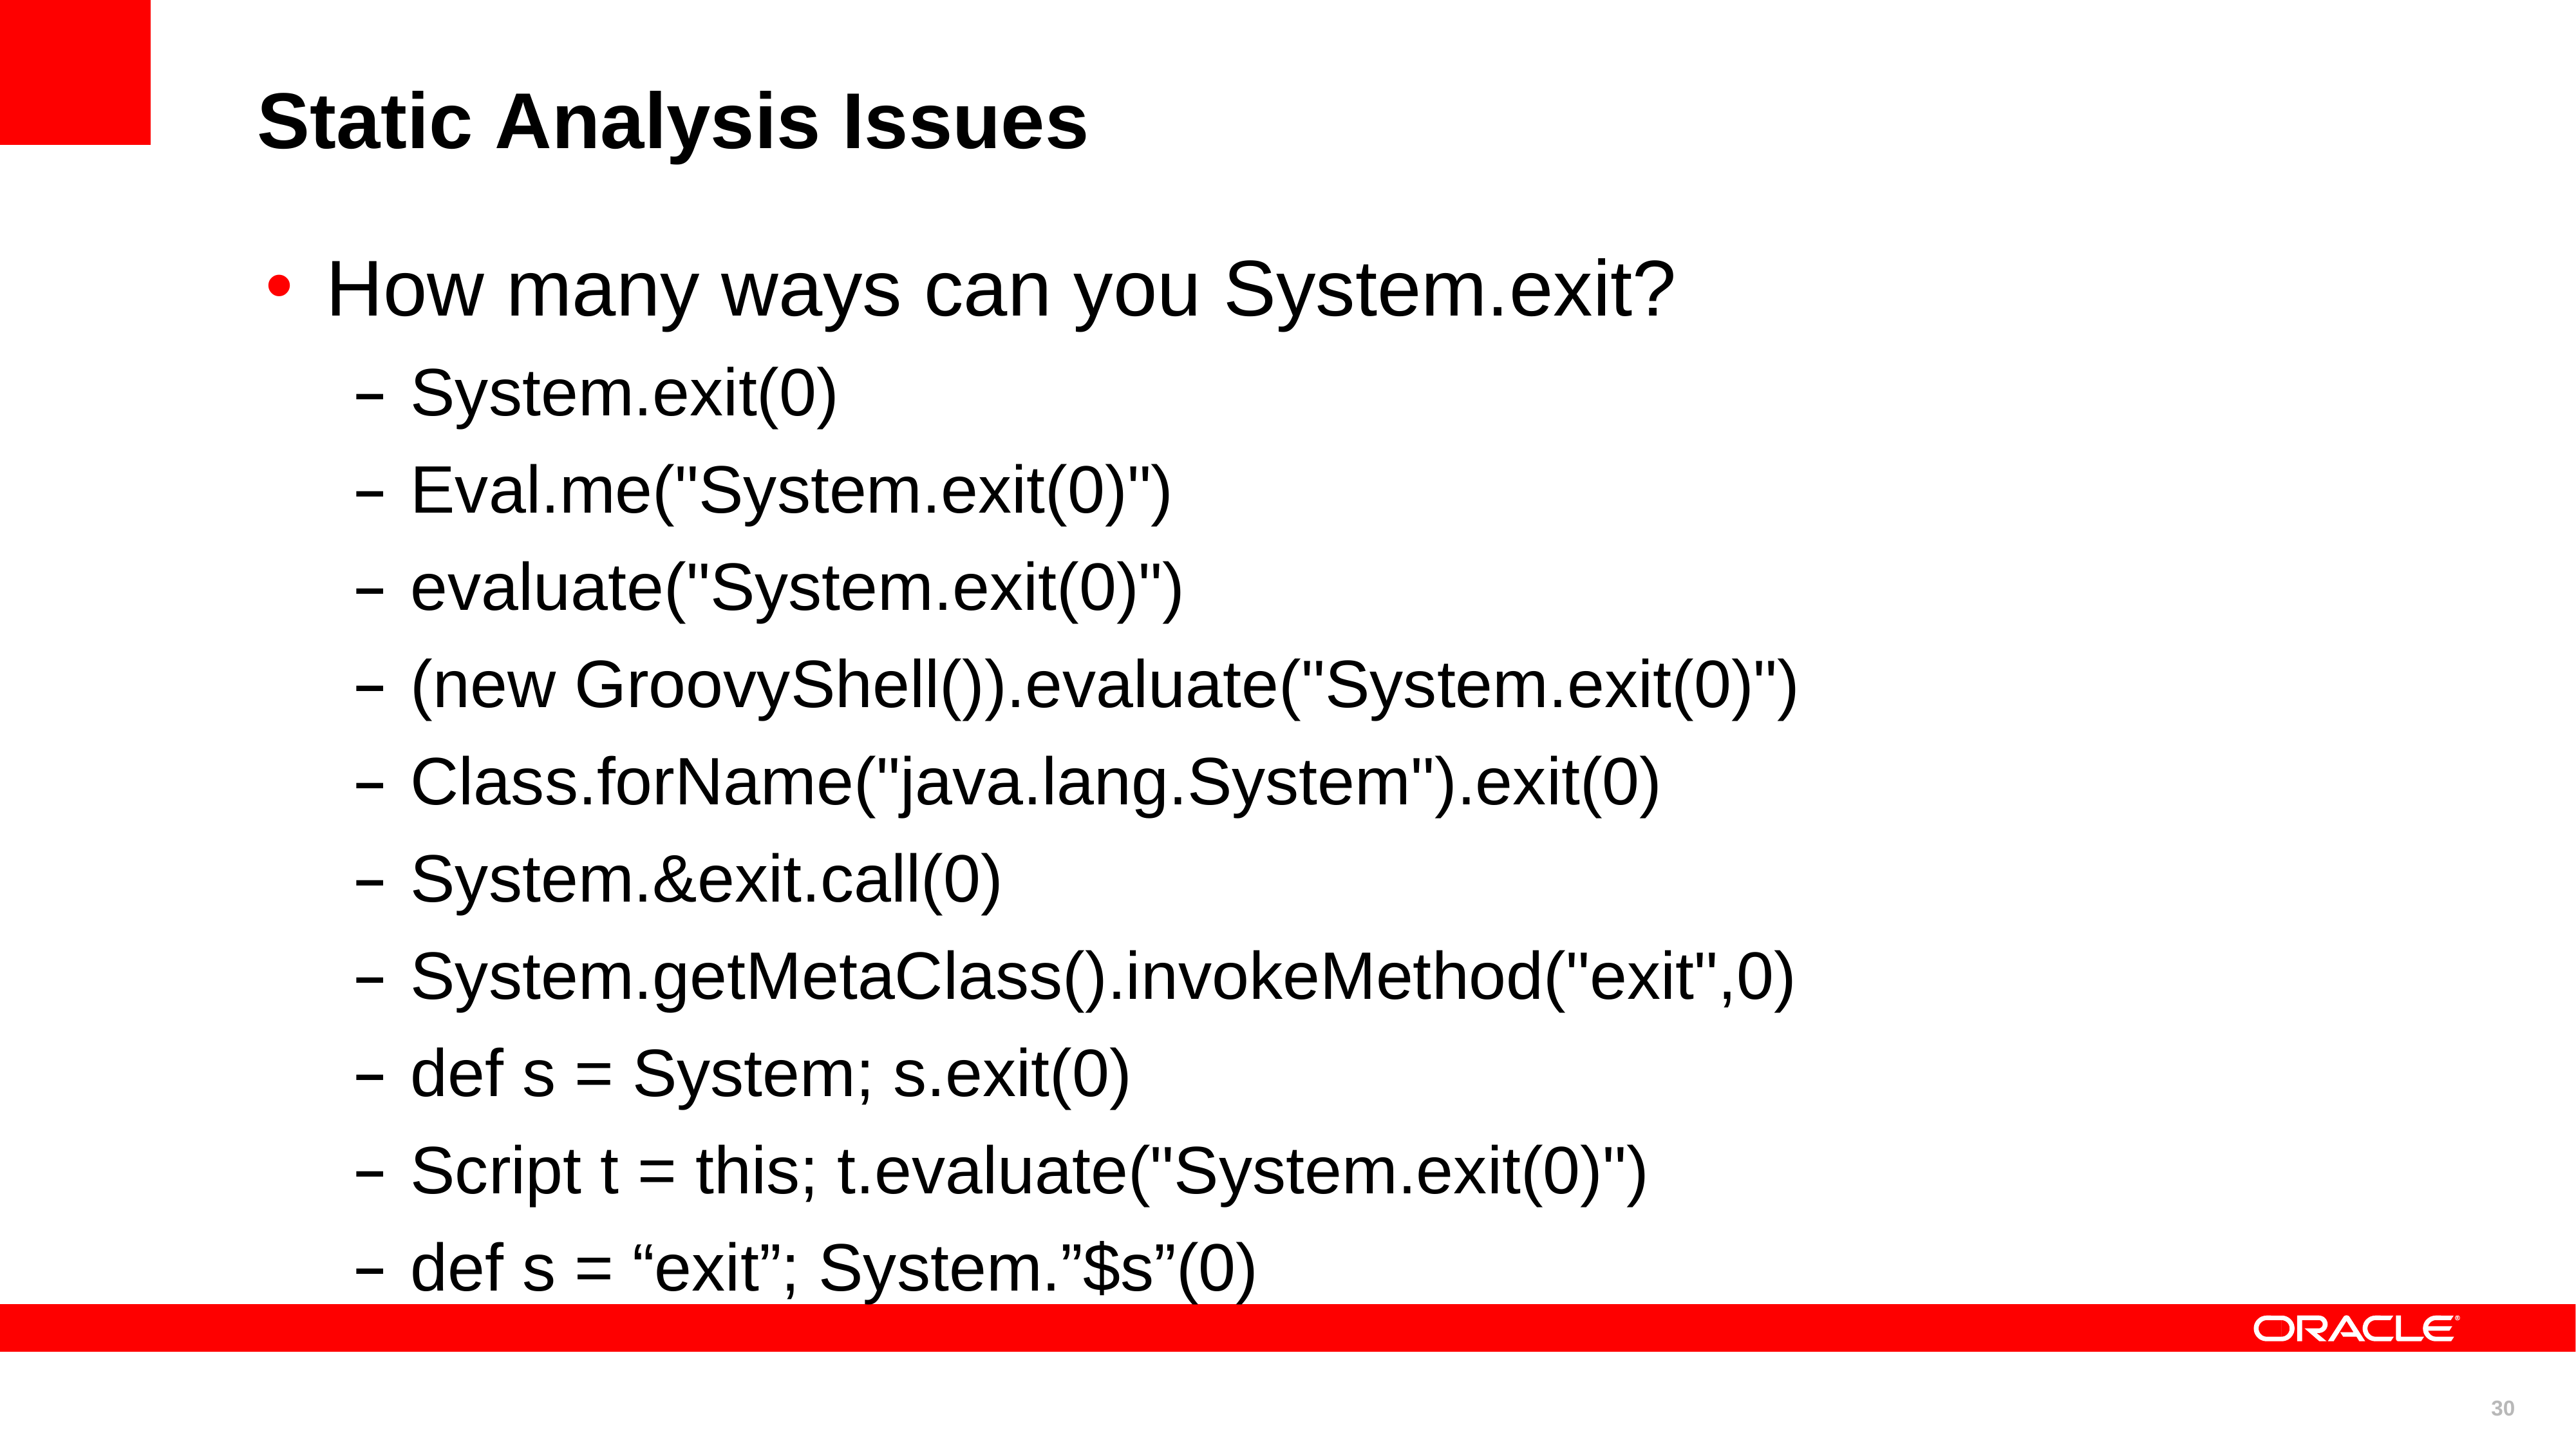

# Static Analysis Issues
How many ways can you System.exit?
System.exit(0)
Eval.me("System.exit(0)")
evaluate("System.exit(0)")
(new GroovyShell()).evaluate("System.exit(0)")
Class.forName("java.lang.System").exit(0)
System.&exit.call(0)
System.getMetaClass().invokeMethod("exit",0)
def s = System; s.exit(0)
Script t = this; t.evaluate("System.exit(0)")
def s = “exit”; System.”$s”(0)